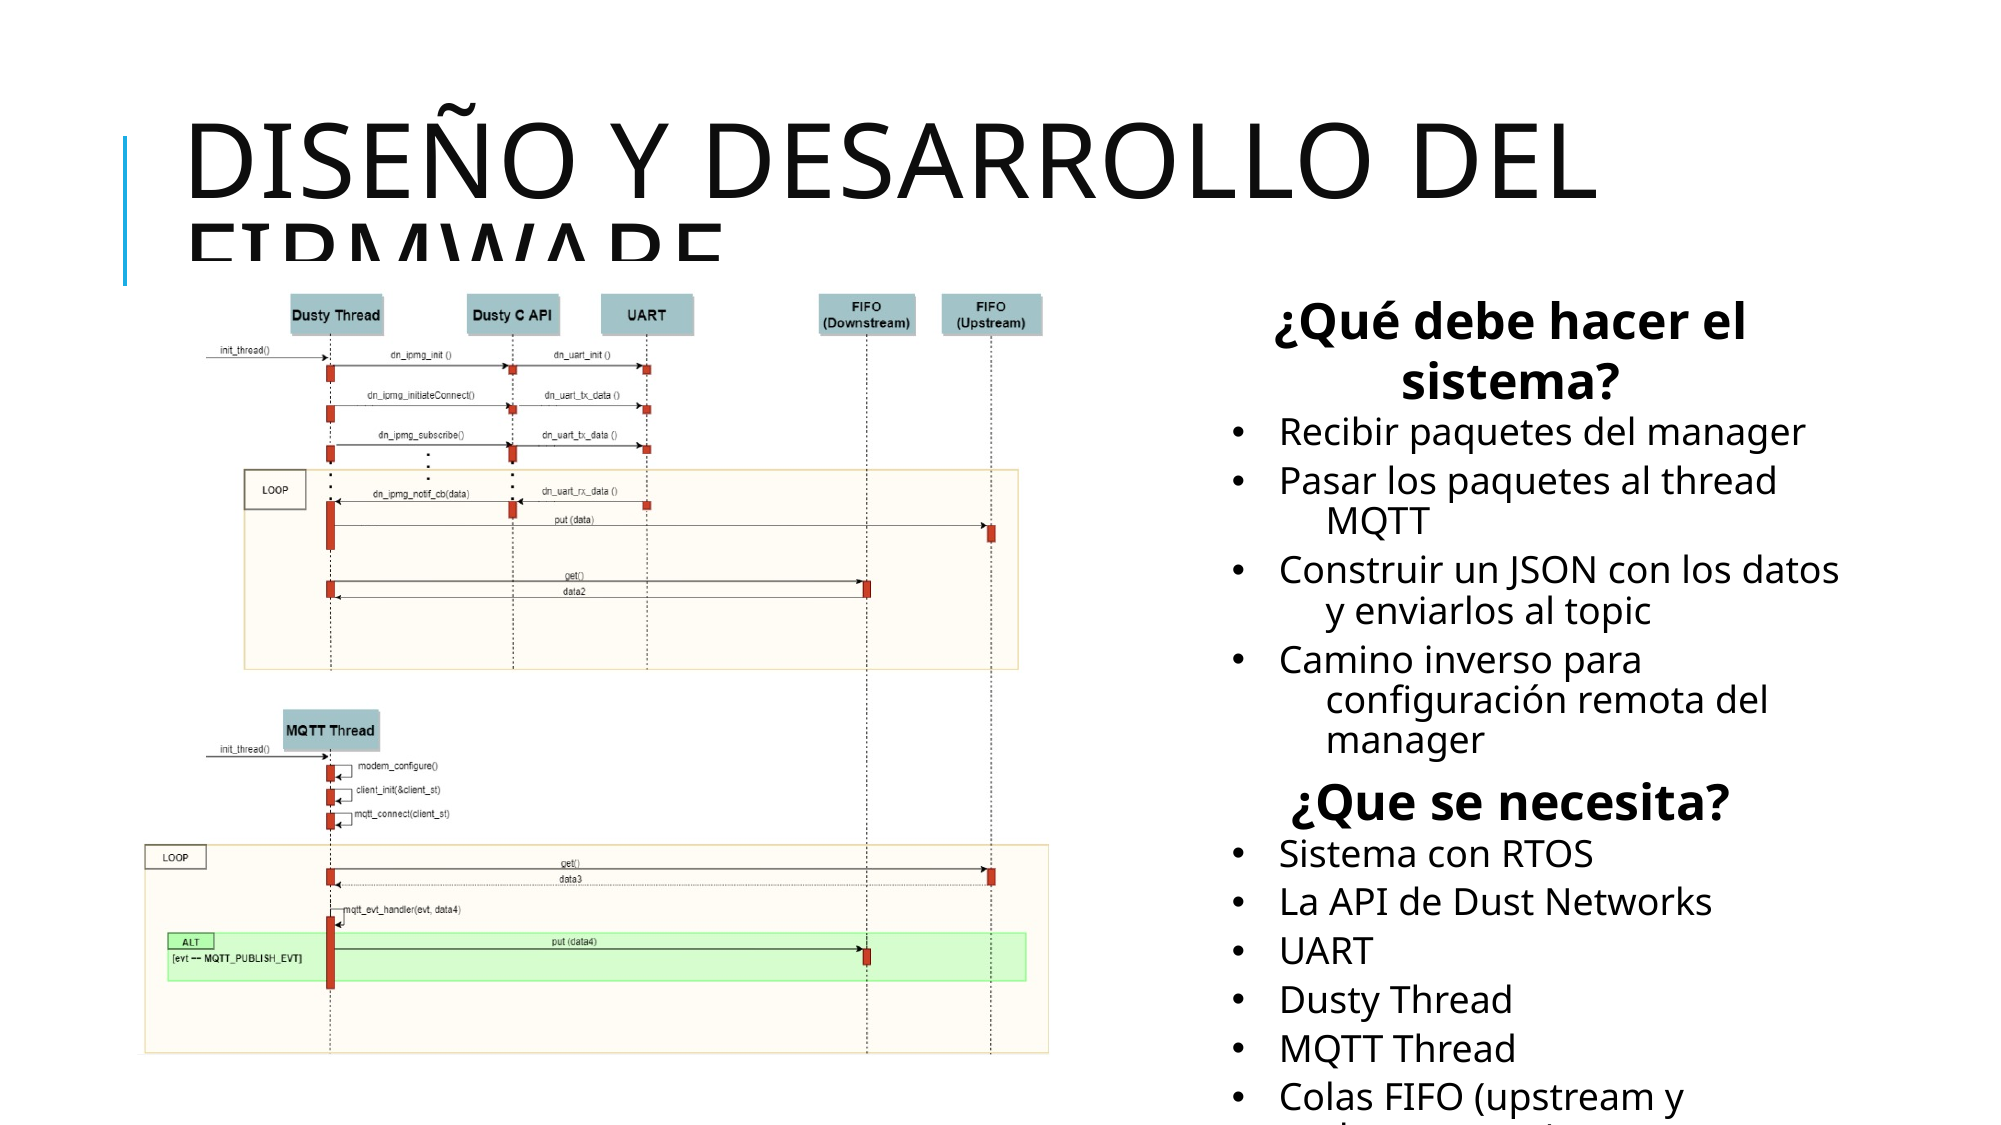

# Diseño y desarrollo del firmware
¿Qué debe hacer el sistema?
Recibir paquetes del manager
Pasar los paquetes al thread MQTT
Construir un JSON con los datos y enviarlos al topic
Camino inverso para configuración remota del manager
¿Que se necesita?
Sistema con RTOS
La API de Dust Networks
UART
Dusty Thread
MQTT Thread
Colas FIFO (upstream y downstream)